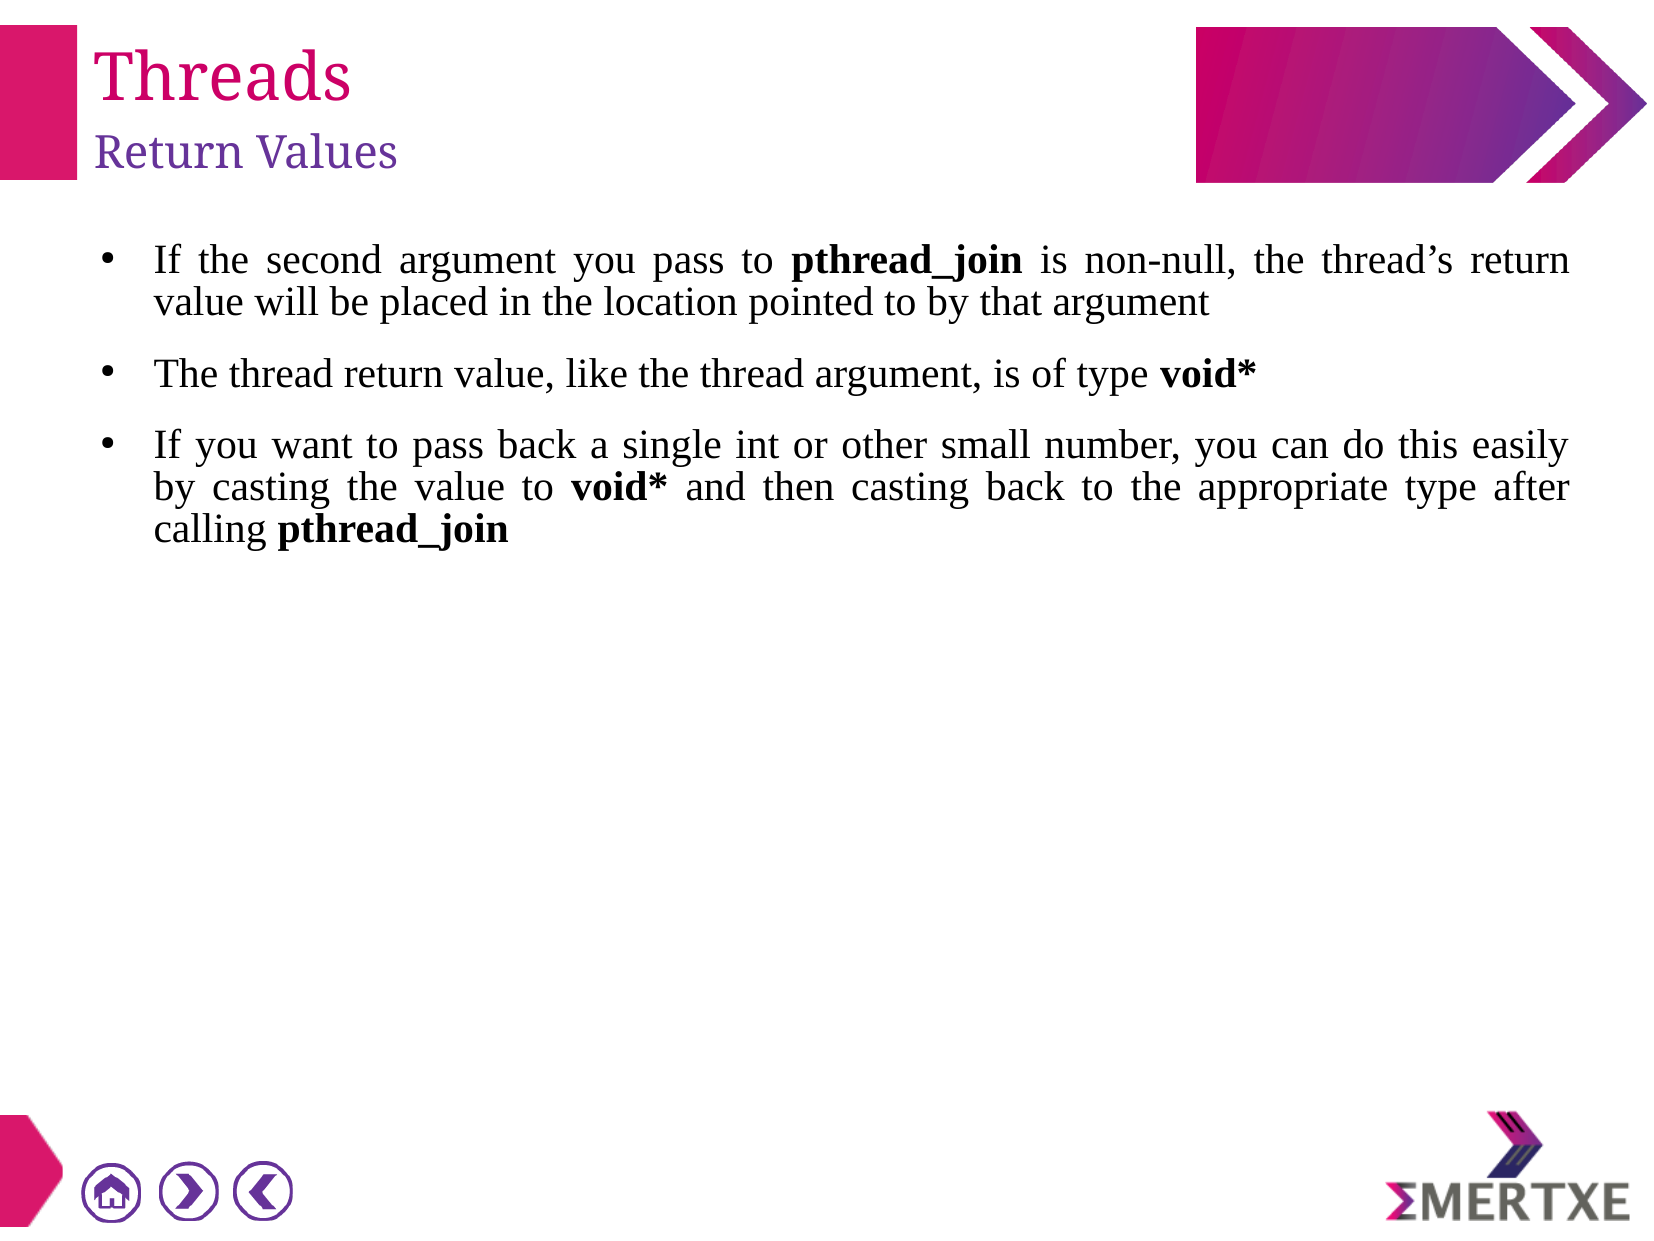

# Threads Return Values
If the second argument you pass to pthread_join is non-null, the thread’s return value will be placed in the location pointed to by that argument
The thread return value, like the thread argument, is of type void*
If you want to pass back a single int or other small number, you can do this easily by casting the value to void* and then casting back to the appropriate type after calling pthread_join